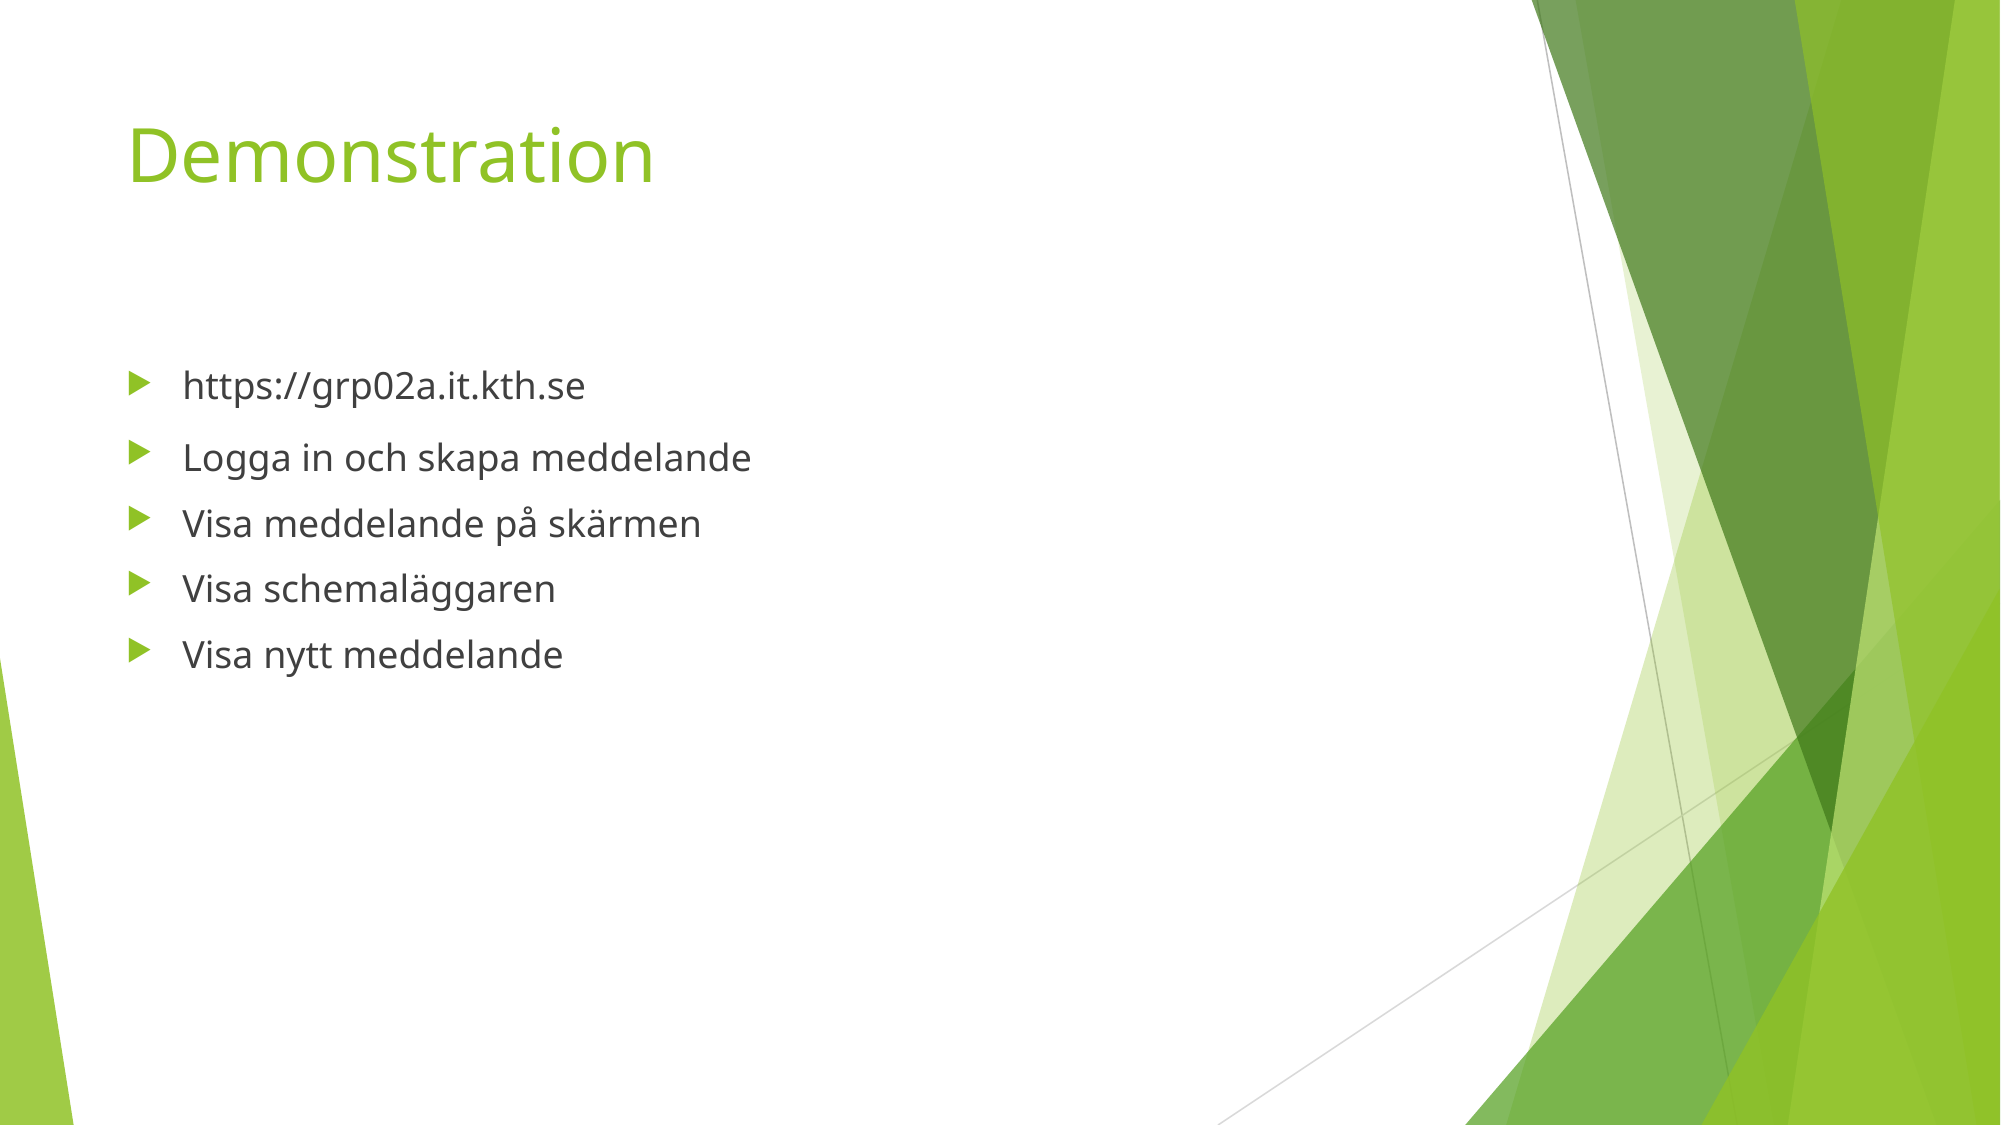

# Demonstration
https://grp02a.it.kth.se
Logga in och skapa meddelande
Visa meddelande på skärmen
Visa schemaläggaren
Visa nytt meddelande